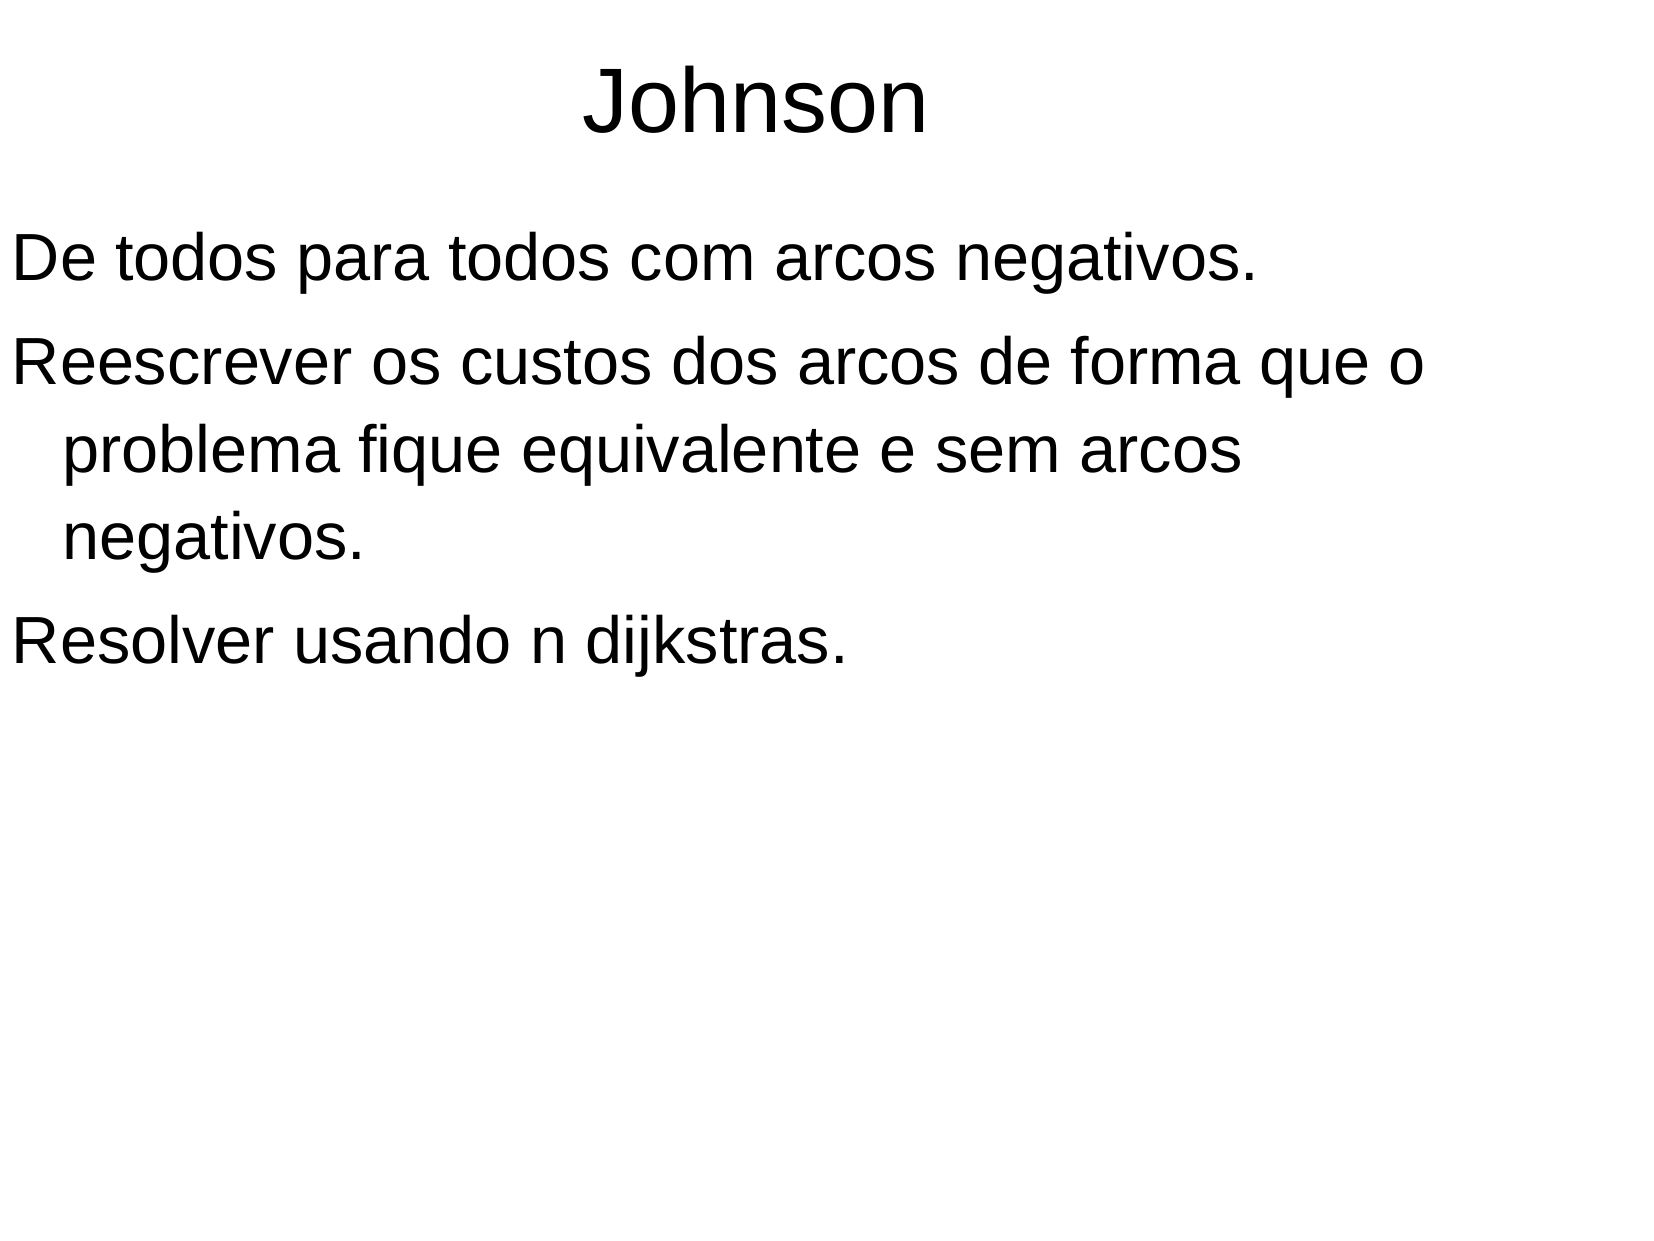

# Johnson
De todos para todos com arcos negativos.
Reescrever os custos dos arcos de forma que o problema fique equivalente e sem arcos negativos.
Resolver usando n dijkstras.